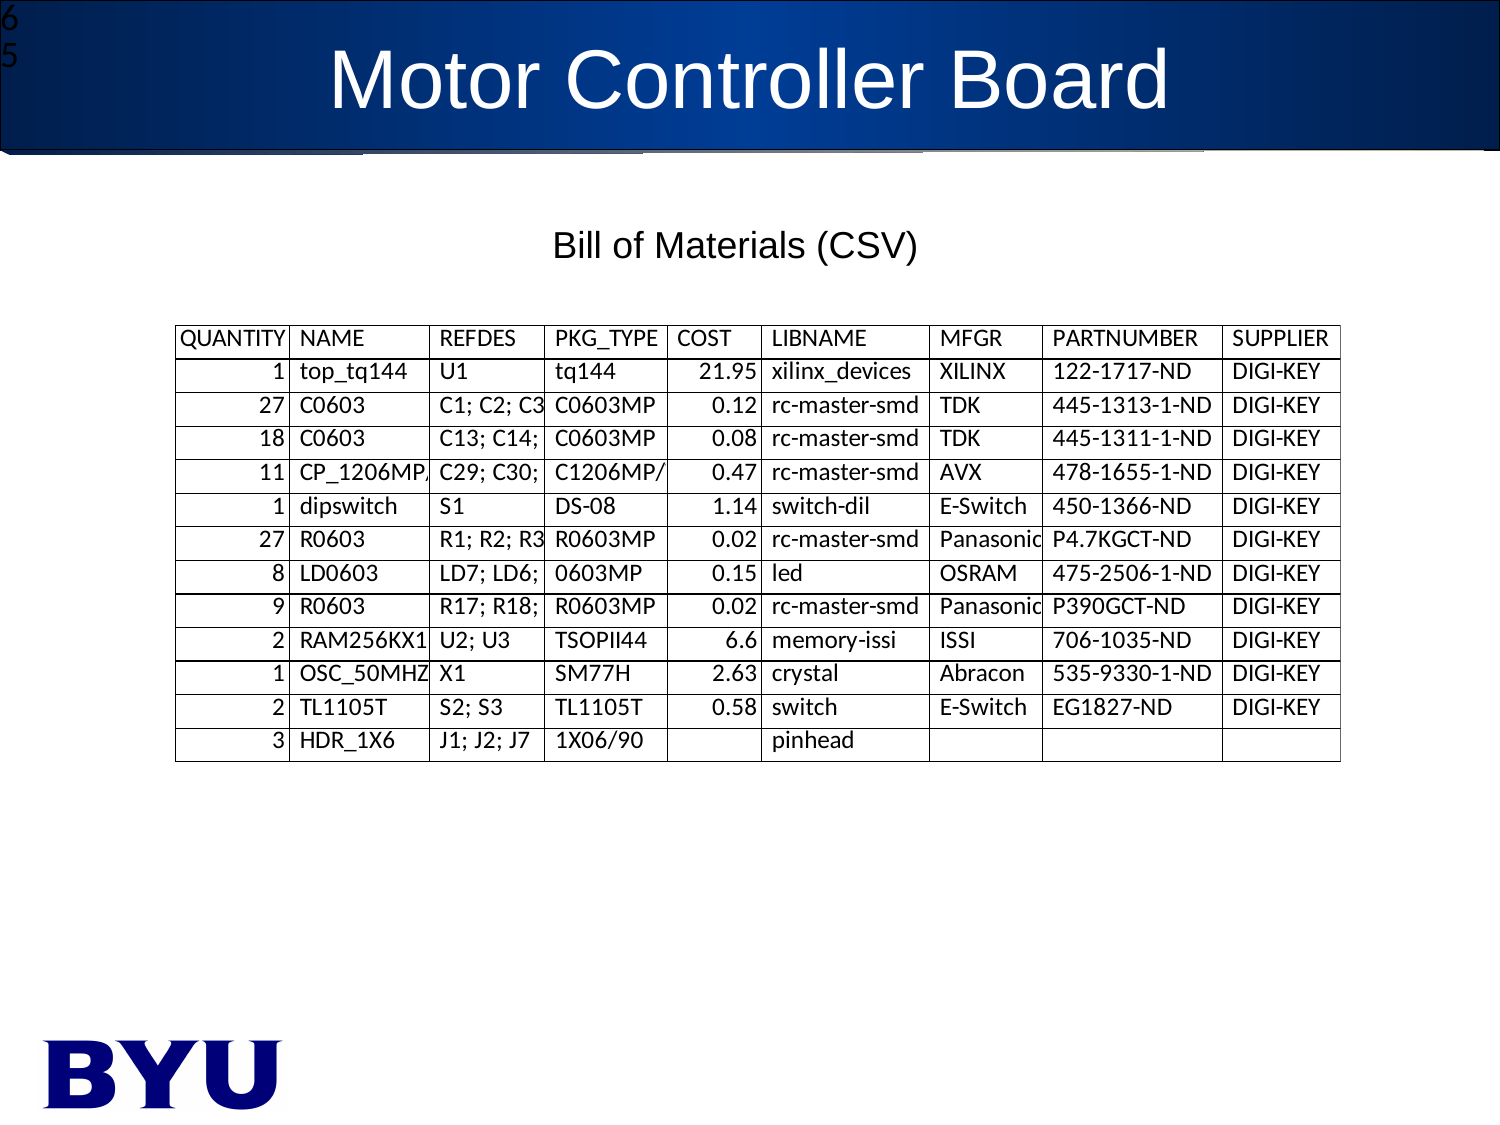

# Motor Controller Board
Bill of Materials (CSV)